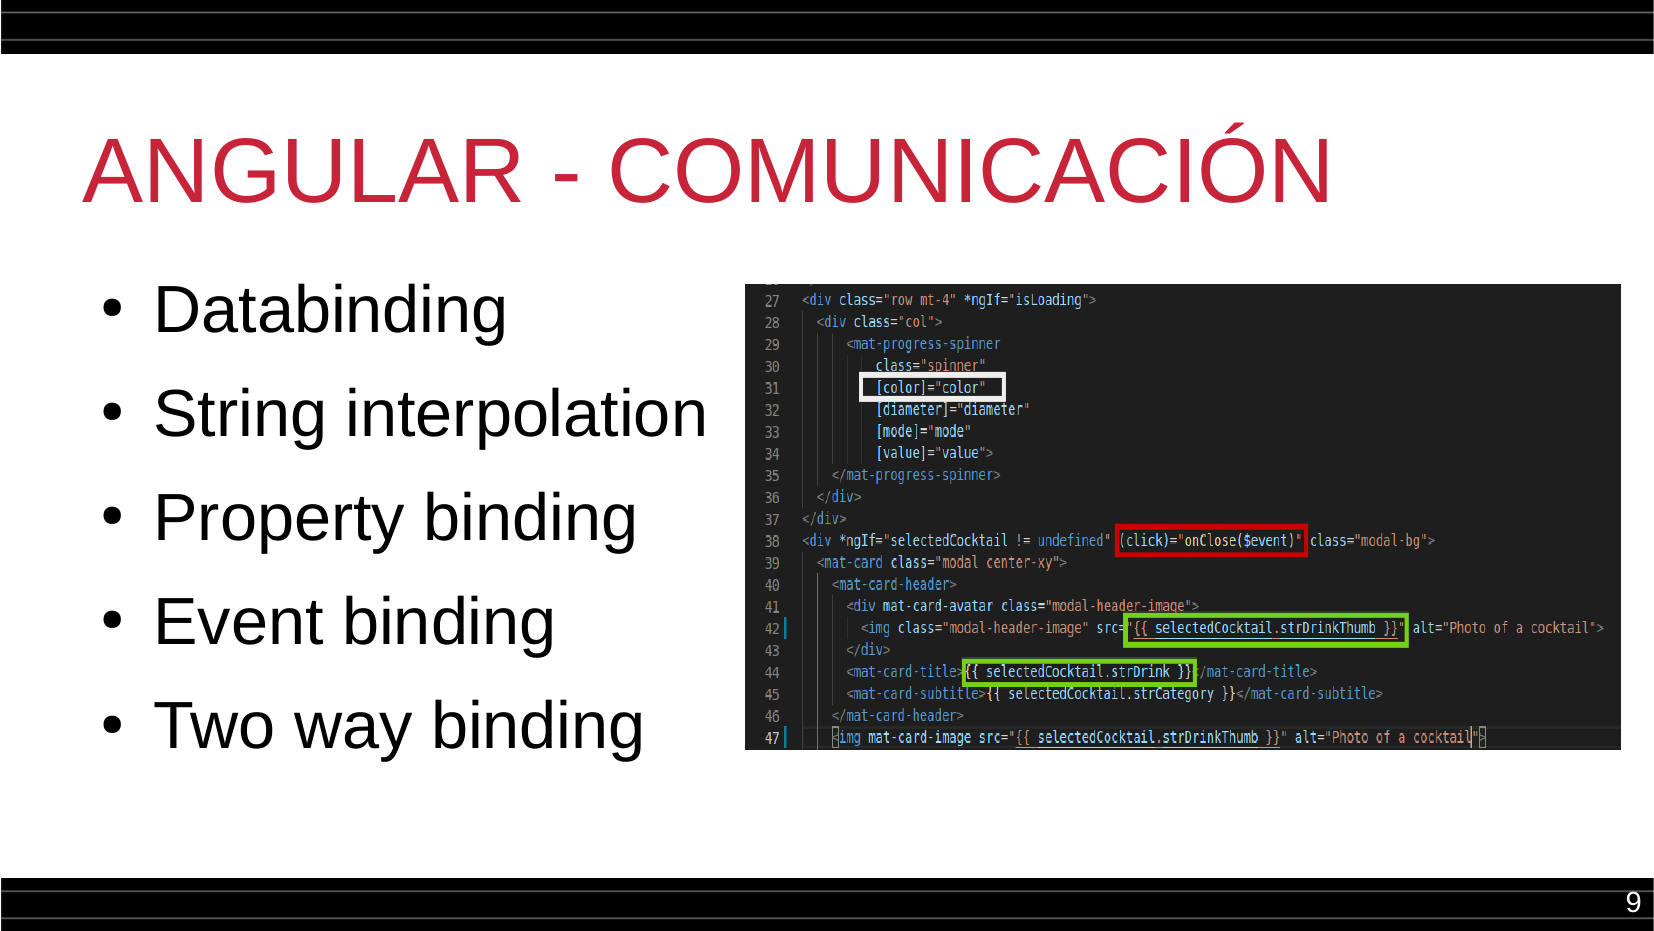

# ANGULAR - COMUNICACIÓN
Databinding
String interpolation
Property binding
Event binding
Two way binding